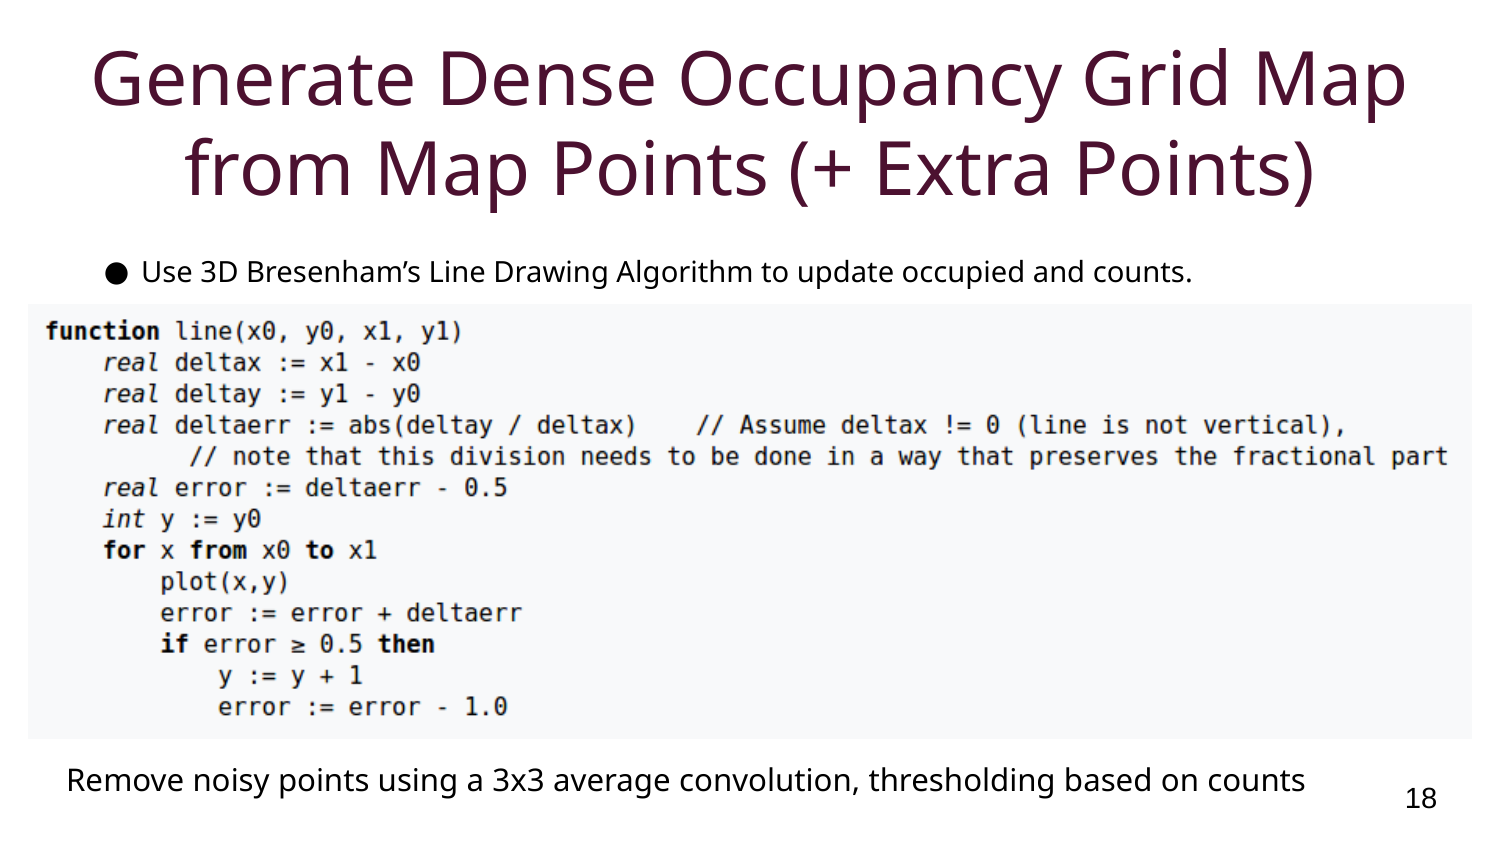

# Generate Dense Occupancy Grid Map from Map Points (+ Extra Points)
Use 3D Bresenham’s Line Drawing Algorithm to update occupied and counts.
Remove noisy points using a 3x3 average convolution, thresholding based on counts